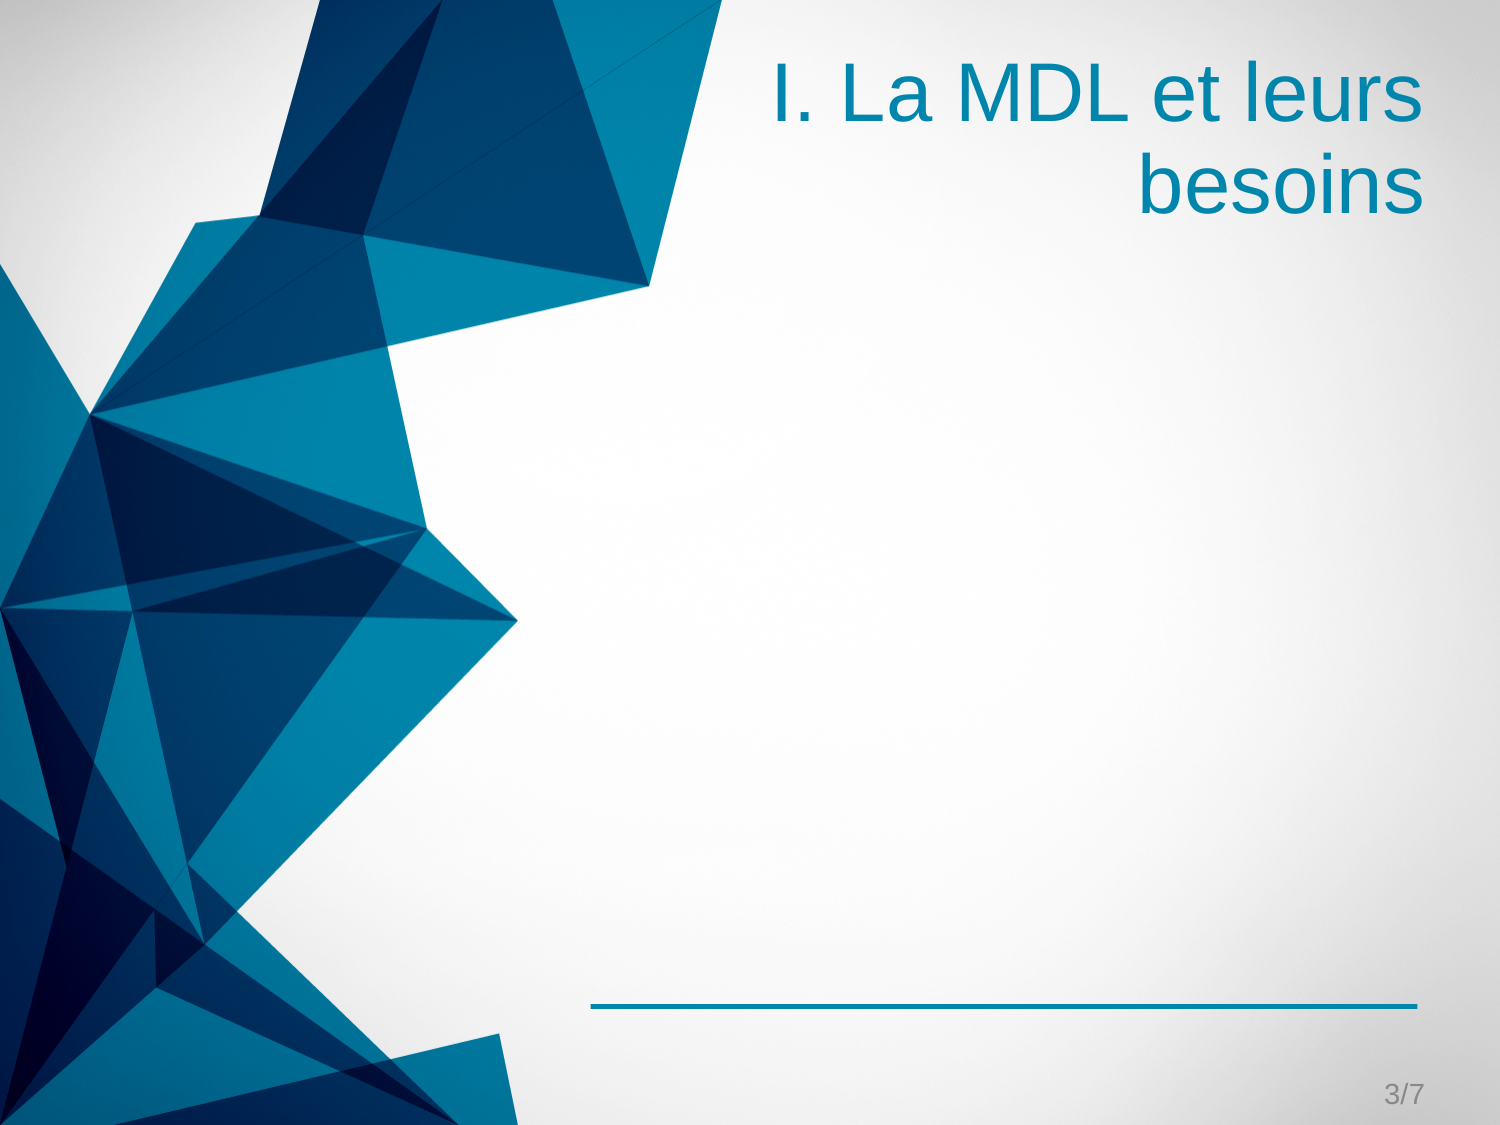

# I. La MDL et leurs besoins
3